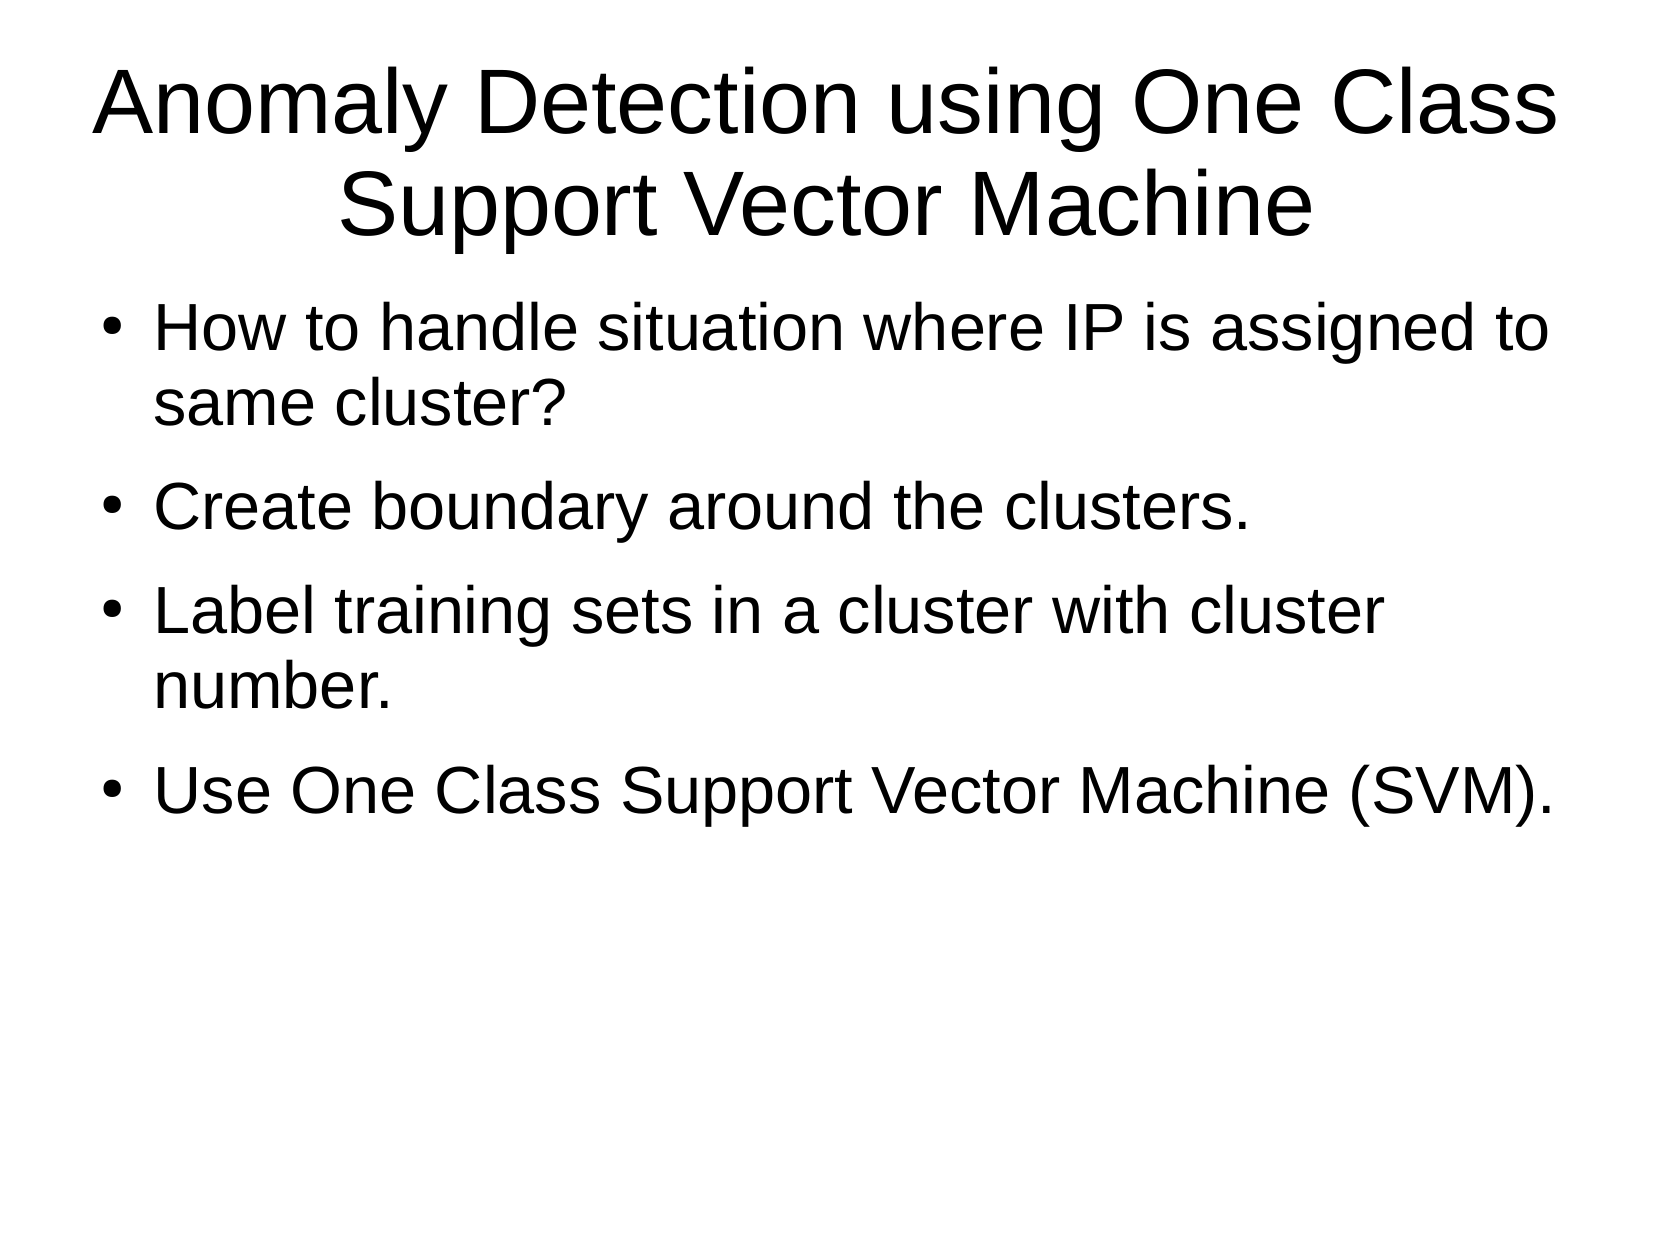

# Anomaly Detection using One Class Support Vector Machine
How to handle situation where IP is assigned to same cluster?
Create boundary around the clusters.
Label training sets in a cluster with cluster number.
Use One Class Support Vector Machine (SVM).